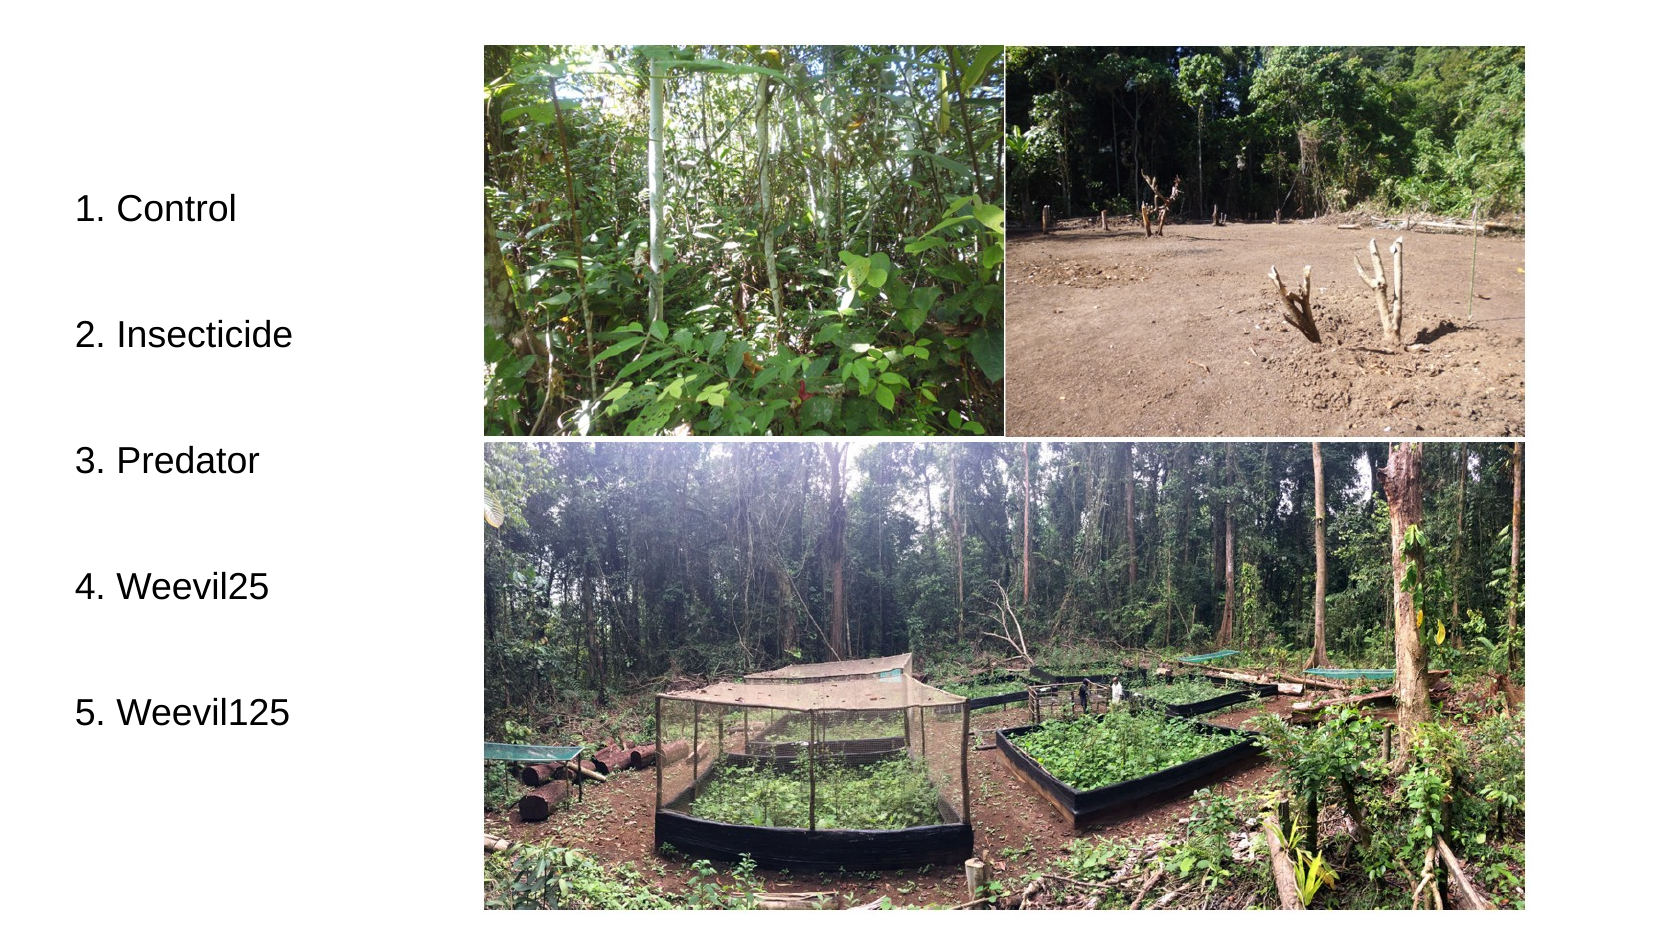

1. Control
2. Insecticide
3. Predator
4. Weevil25
5. Weevil125